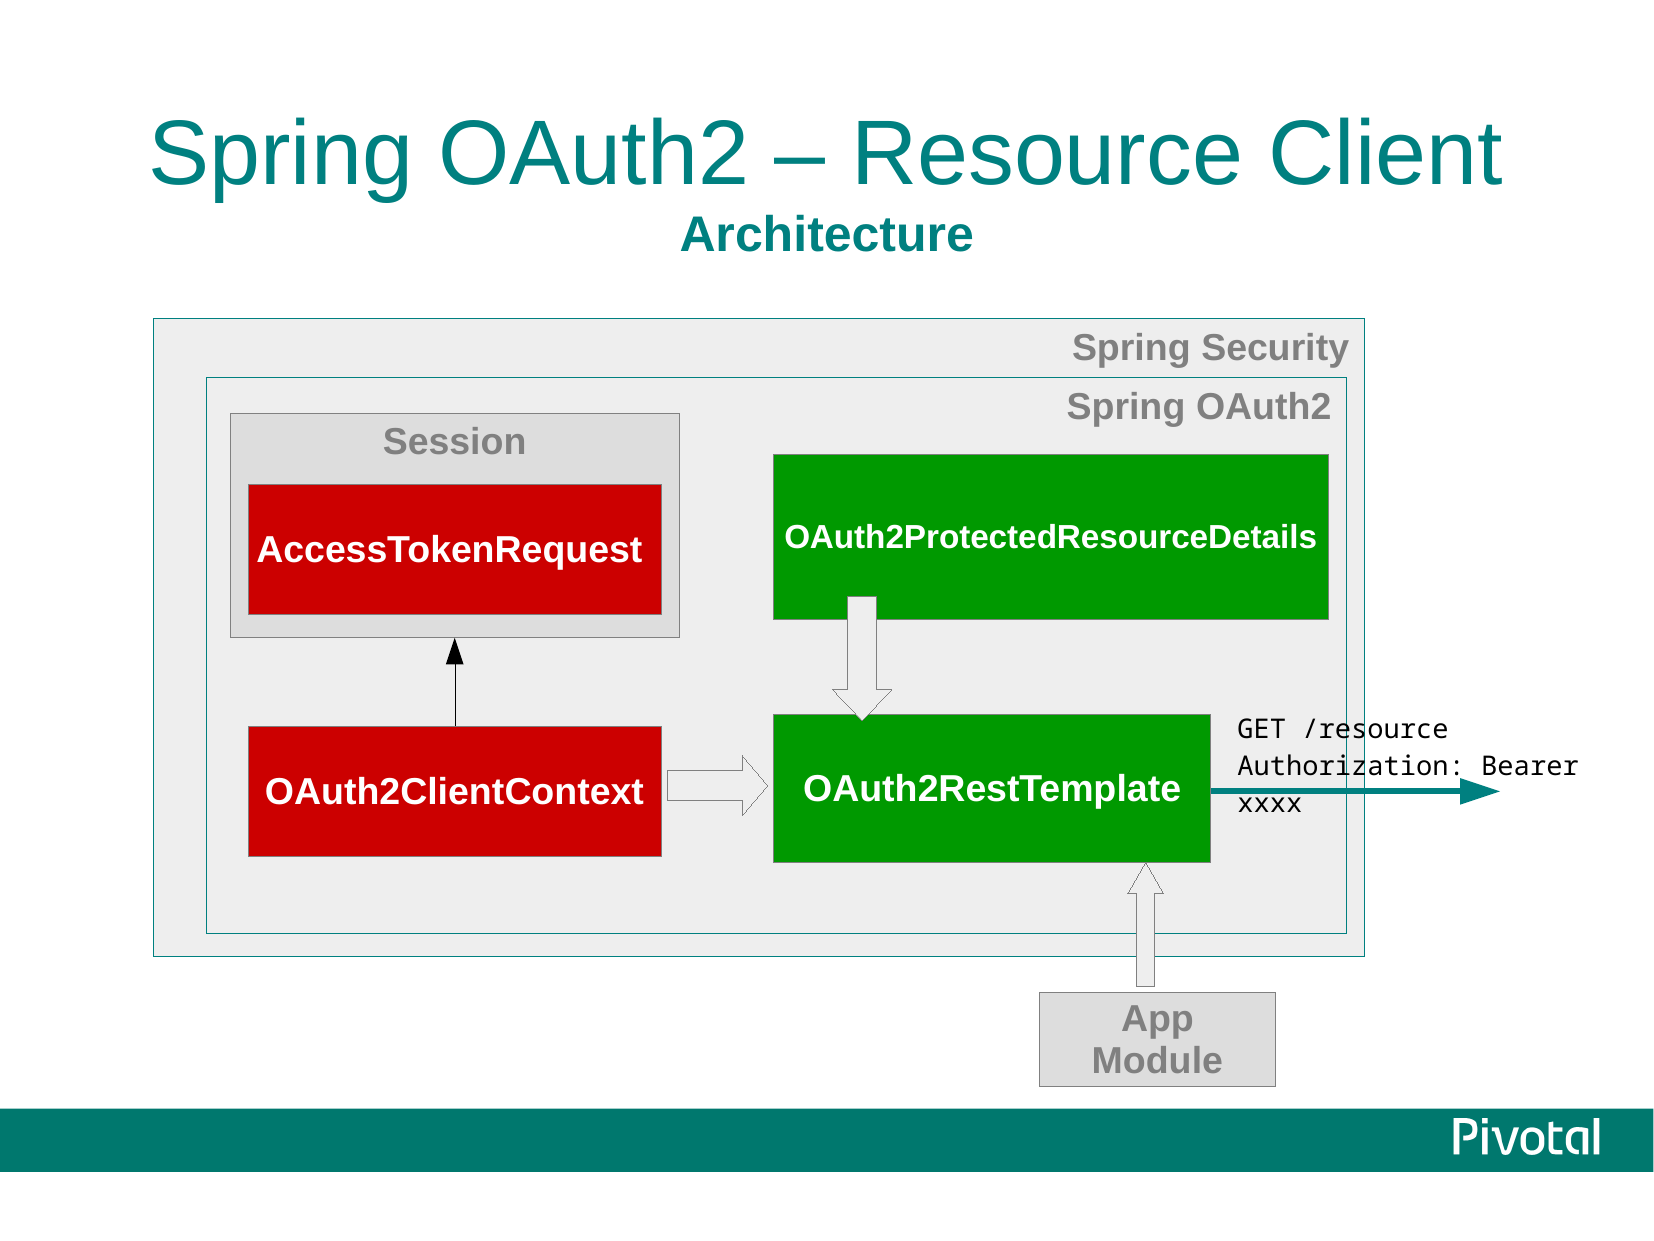

# Spring OAuth2 – Resource Client
Architecture
Spring Security
Spring OAuth2
Session
OAuth2ProtectedResourceDetails
AccessTokenRequest
GET /resource
Authorization: Bearer xxxx
OAuth2RestTemplate
OAuth2ClientContext
App
Module